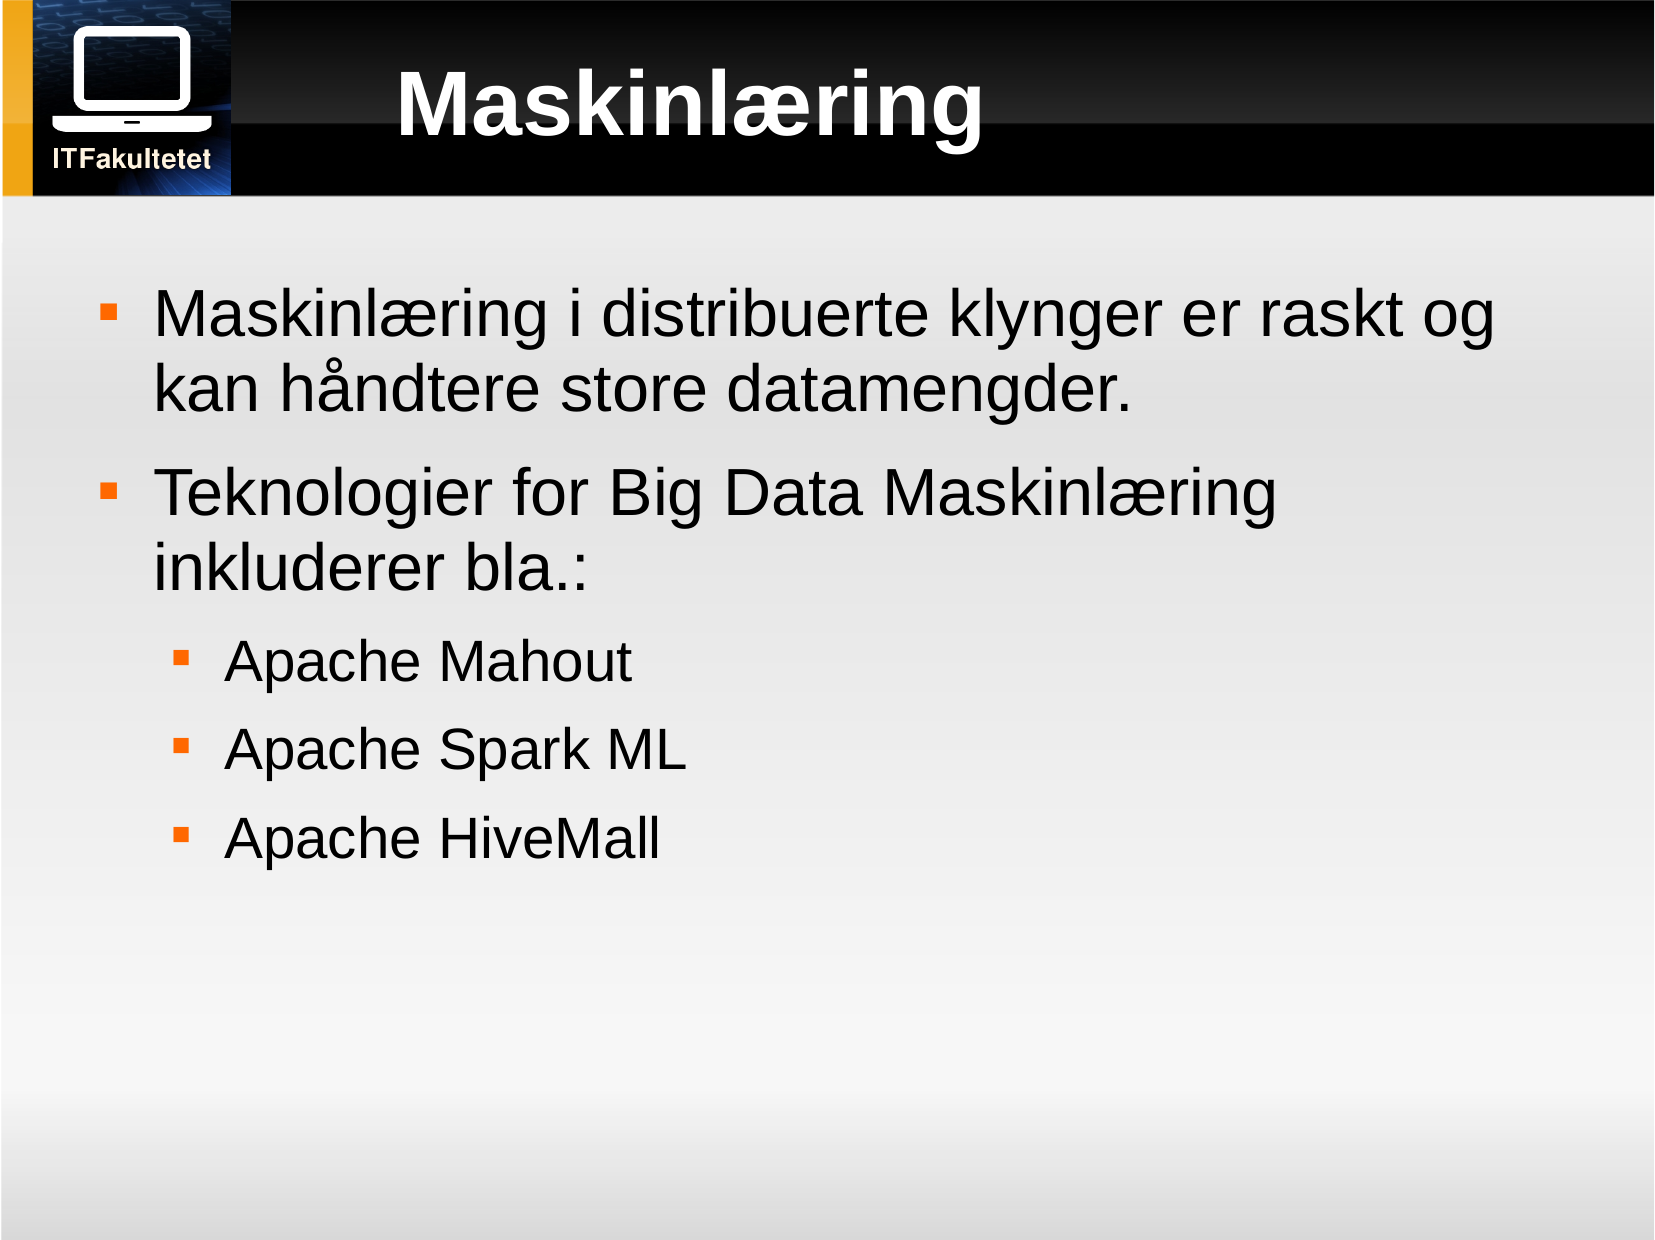

# Maskinlæring
Maskinlæring i distribuerte klynger er raskt og kan håndtere store datamengder.
Teknologier for Big Data Maskinlæring inkluderer bla.:
Apache Mahout
Apache Spark ML
Apache HiveMall